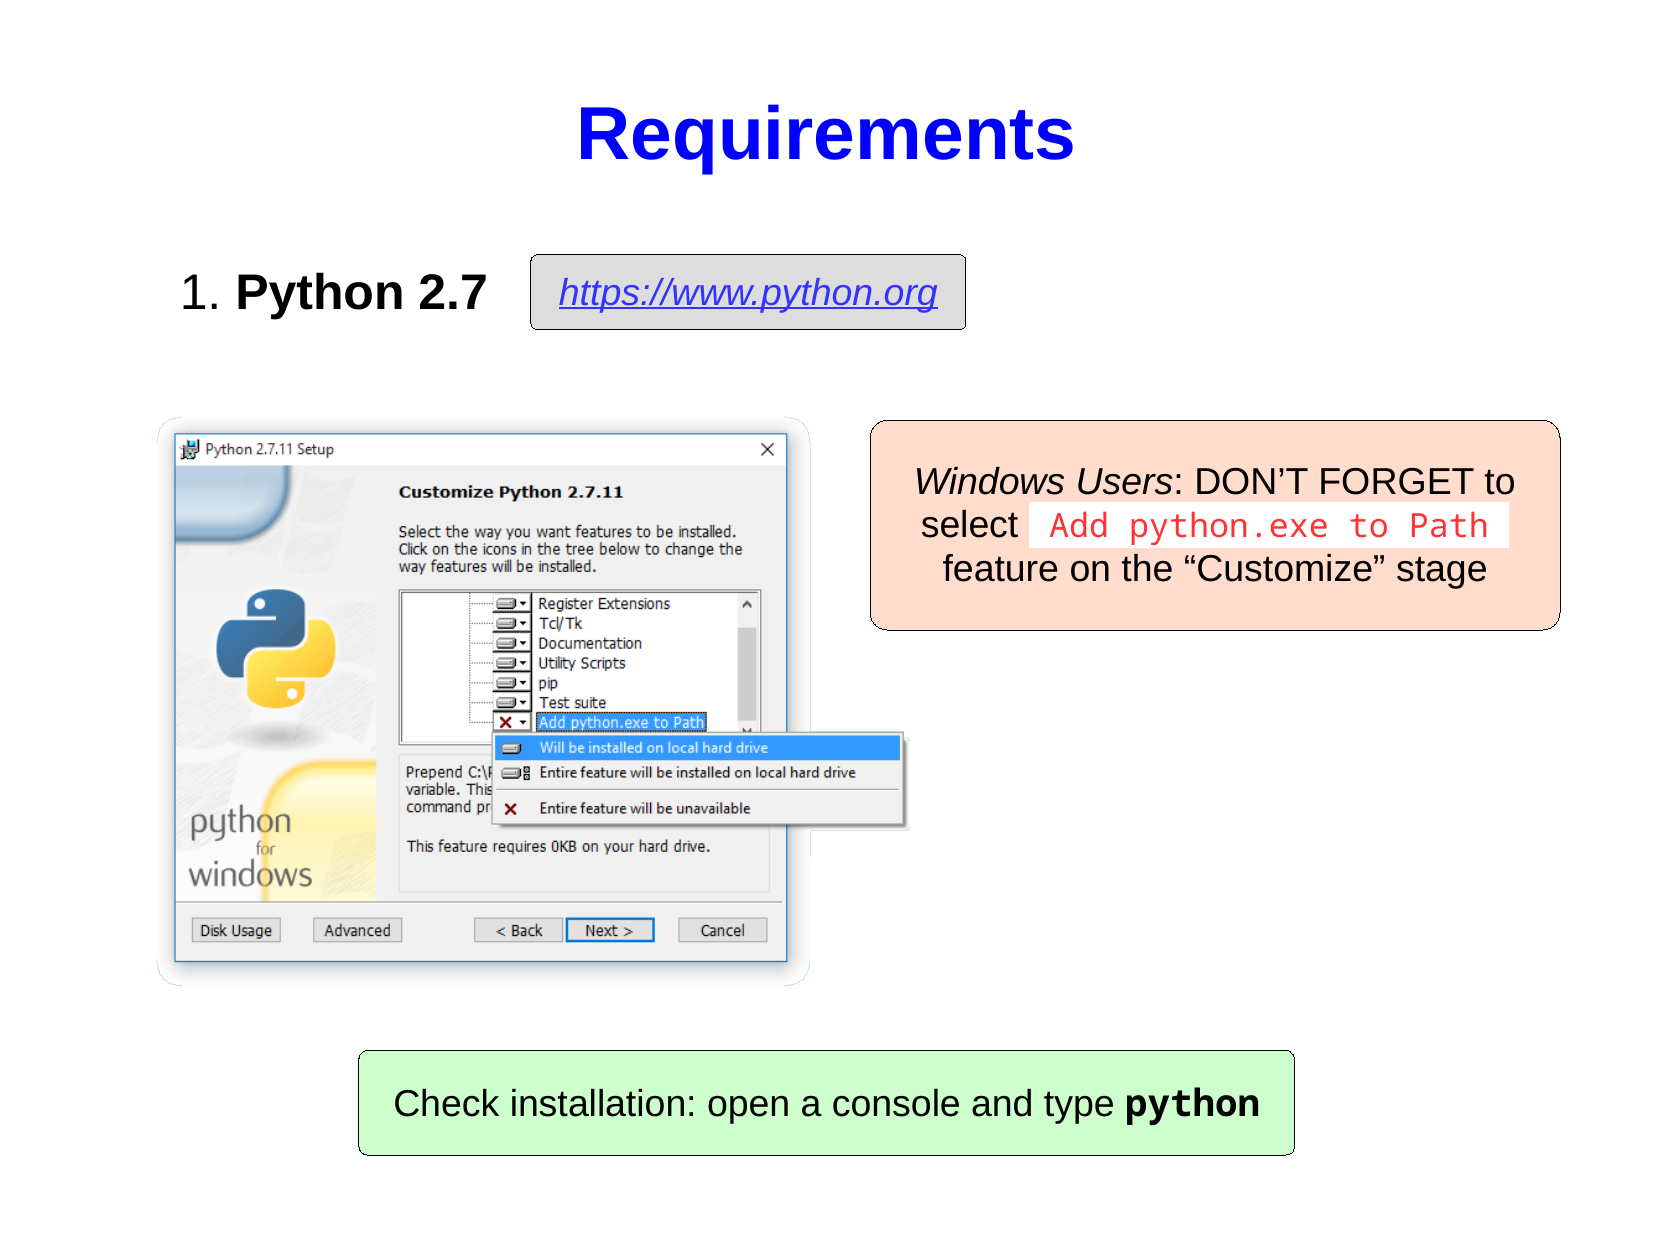

# Requirements
1. Python 2.7
https://www.python.org
Windows Users: DON’T FORGET to
select Add python.exe to Path
feature on the “Customize” stage
Check installation: open a console and type python